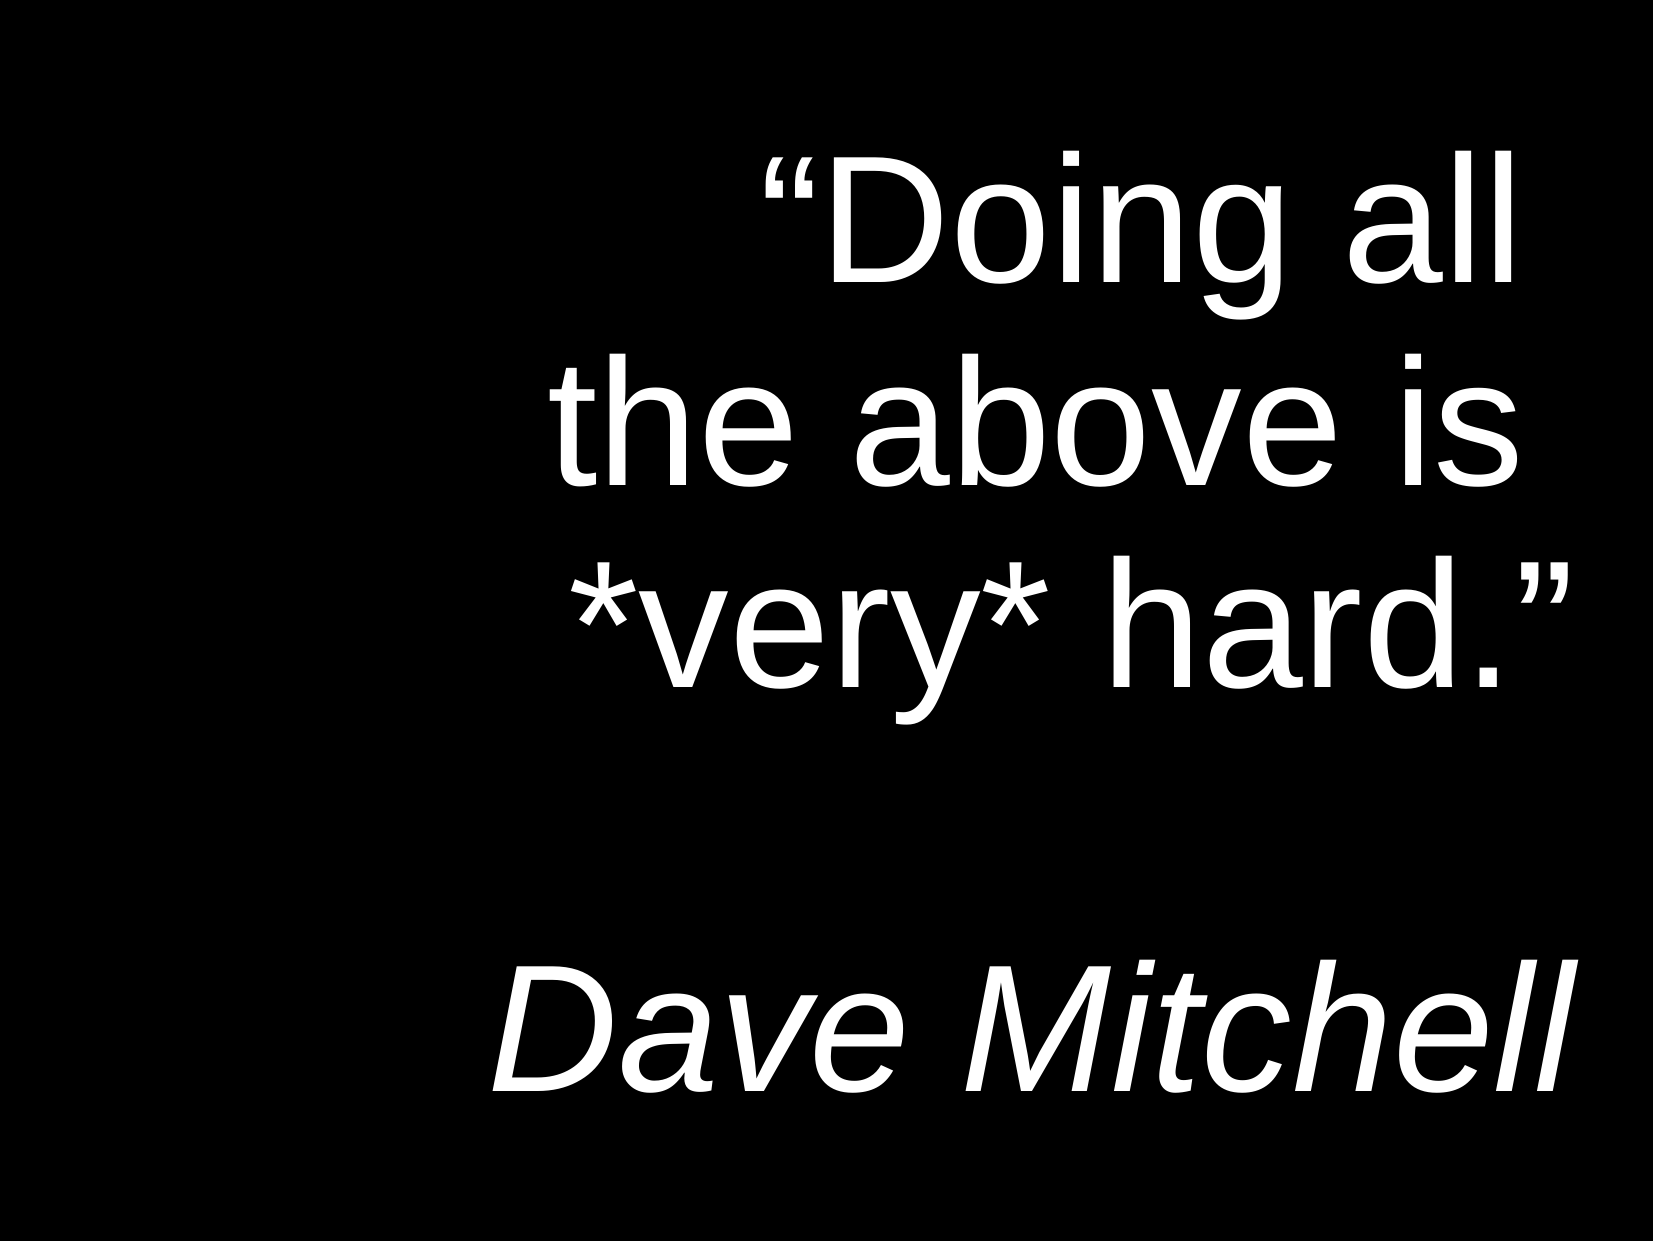

# “Doing all the above is *very* hard.” Dave Mitchell